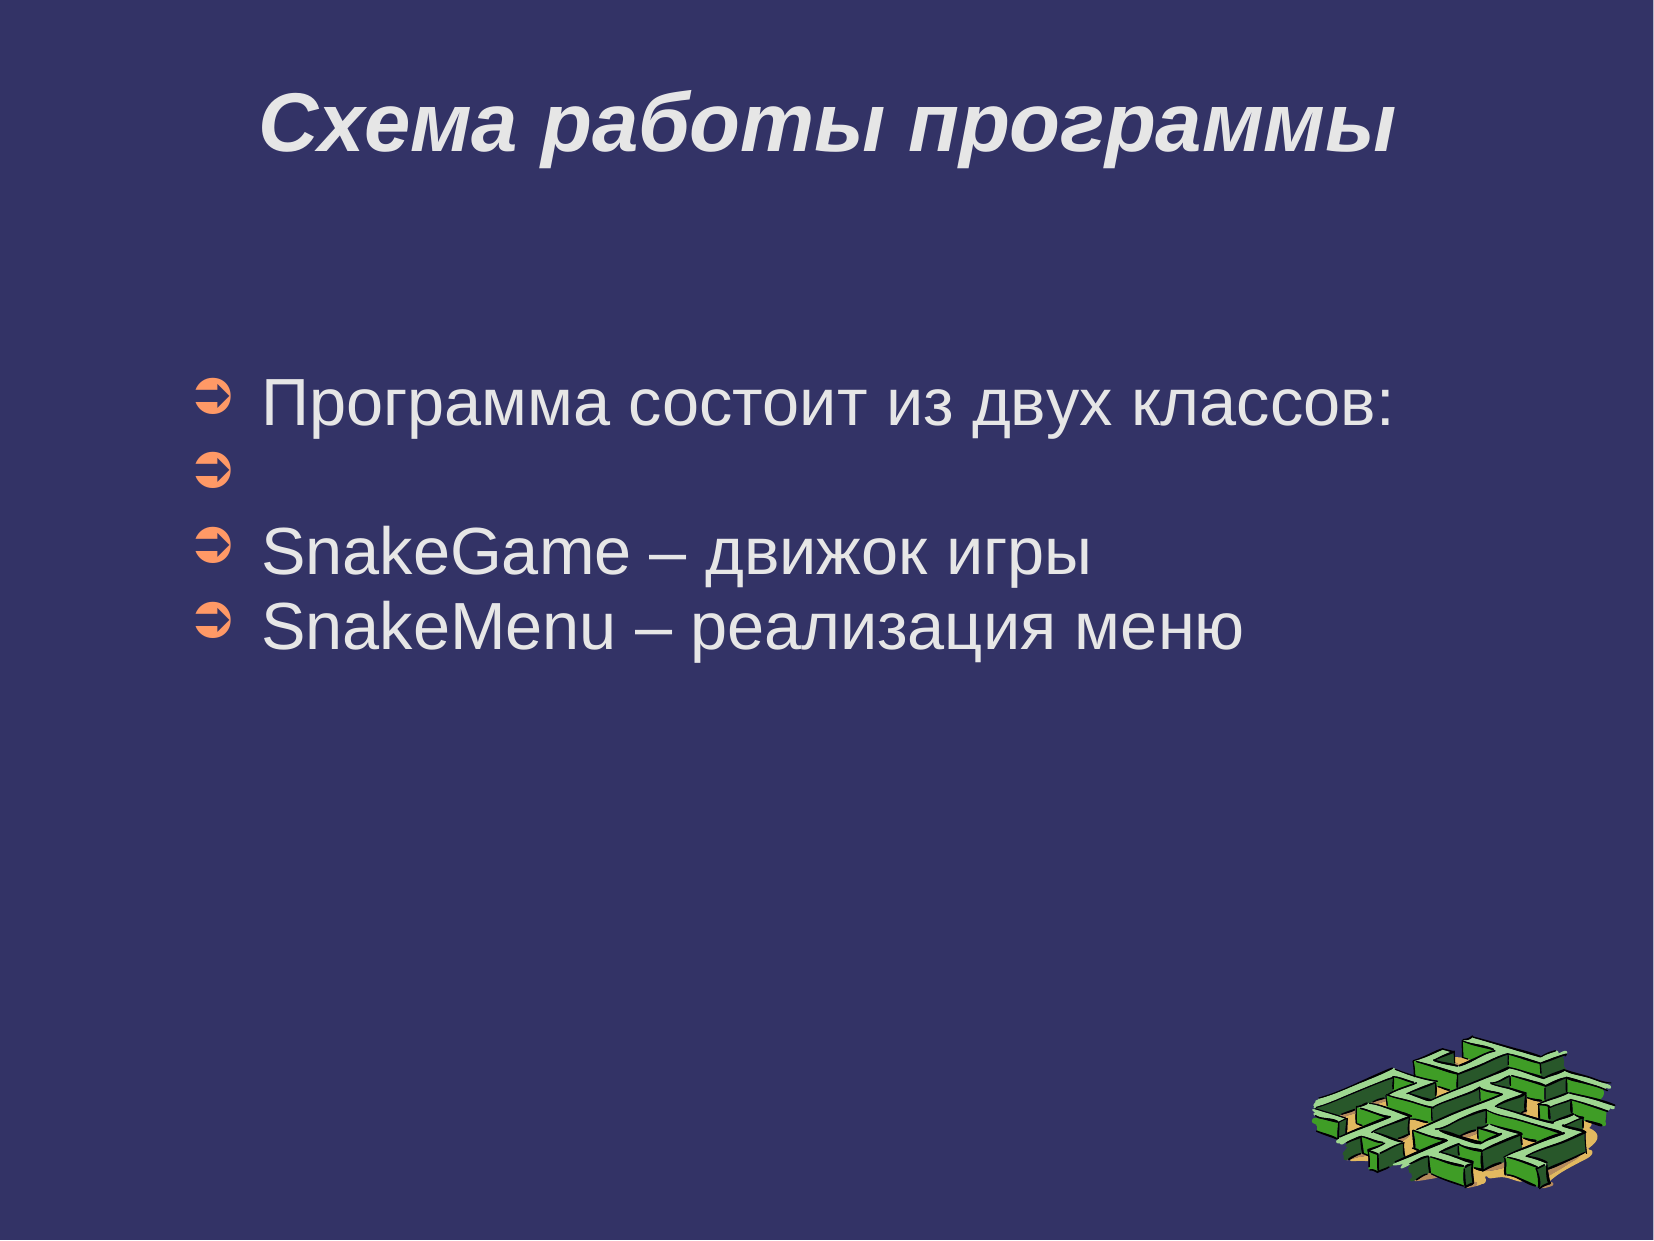

# Схема работы программы
Программа состоит из двух классов:
SnakeGame – движок игры
SnakeMenu – реализация меню